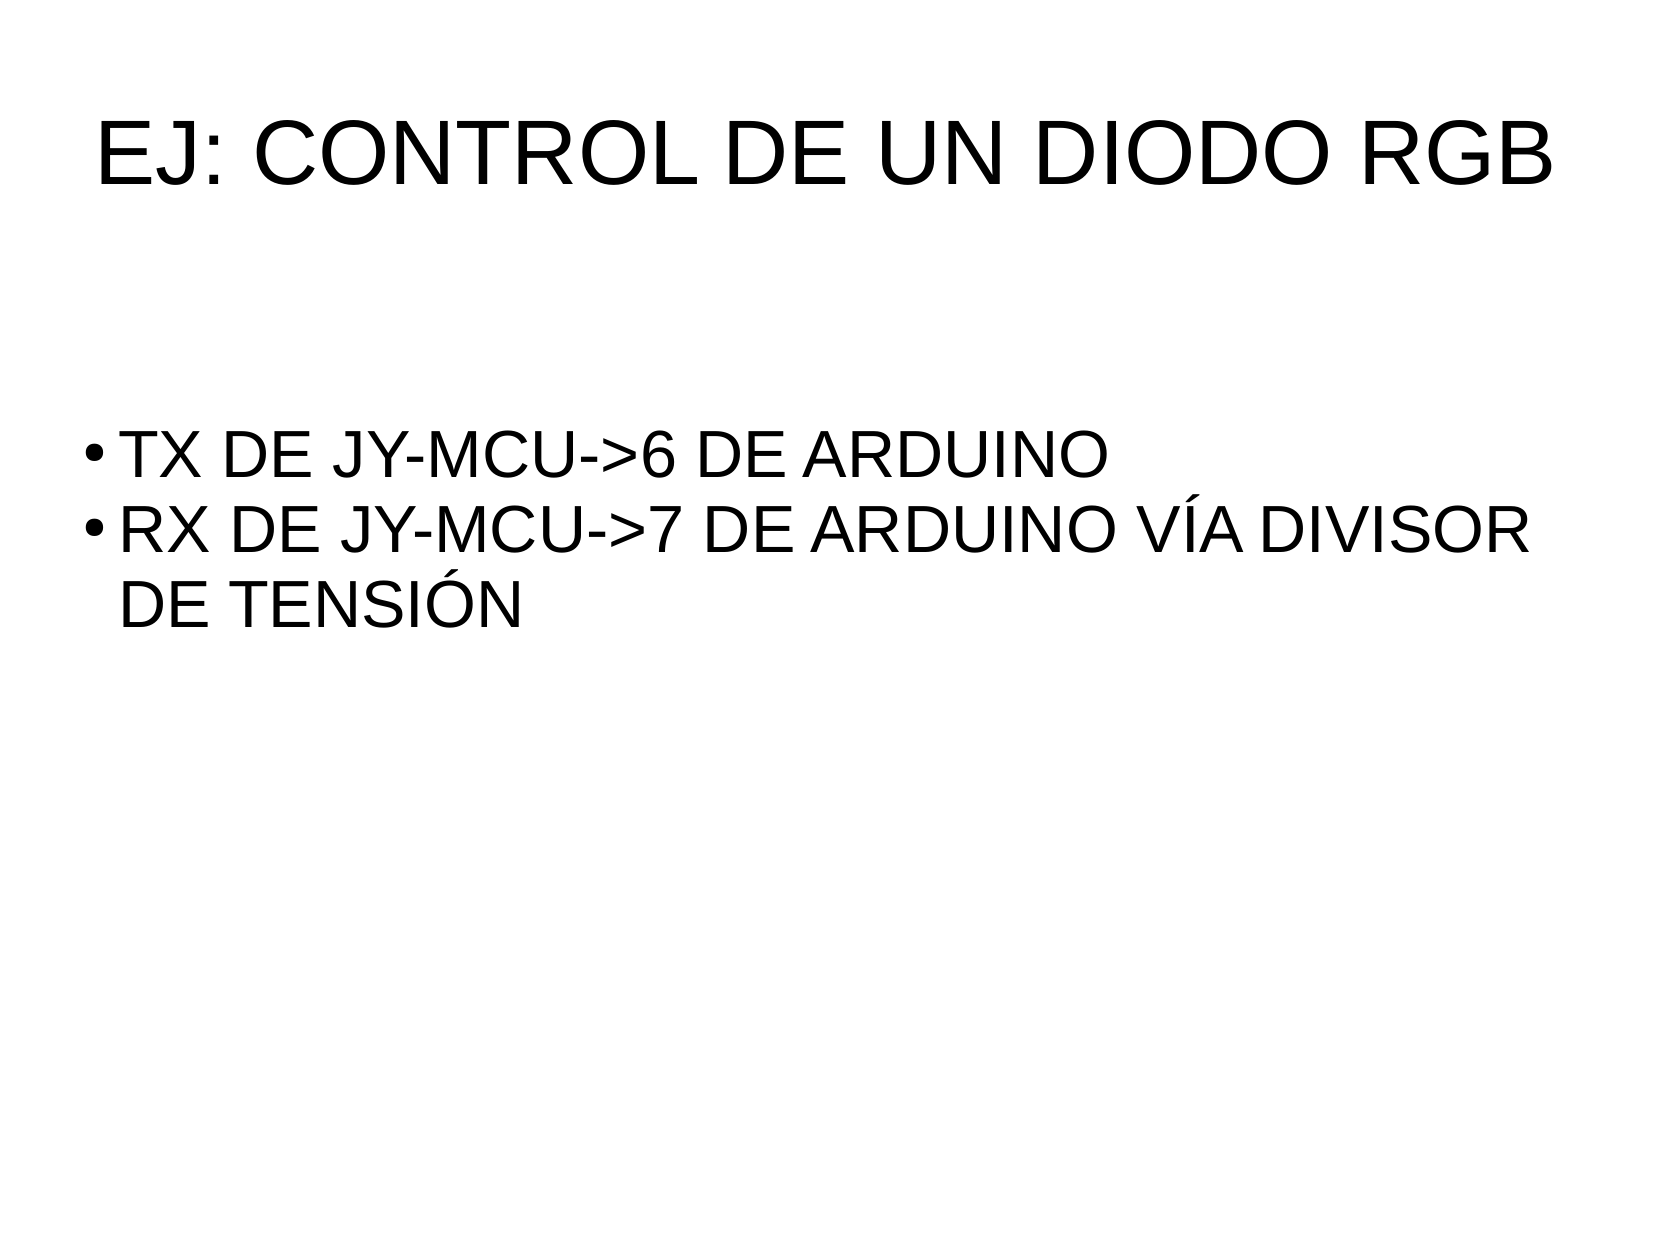

# EJ: CONTROL DE UN DIODO RGB
TX DE JY-MCU->6 DE ARDUINO
RX DE JY-MCU->7 DE ARDUINO VÍA DIVISOR DE TENSIÓN